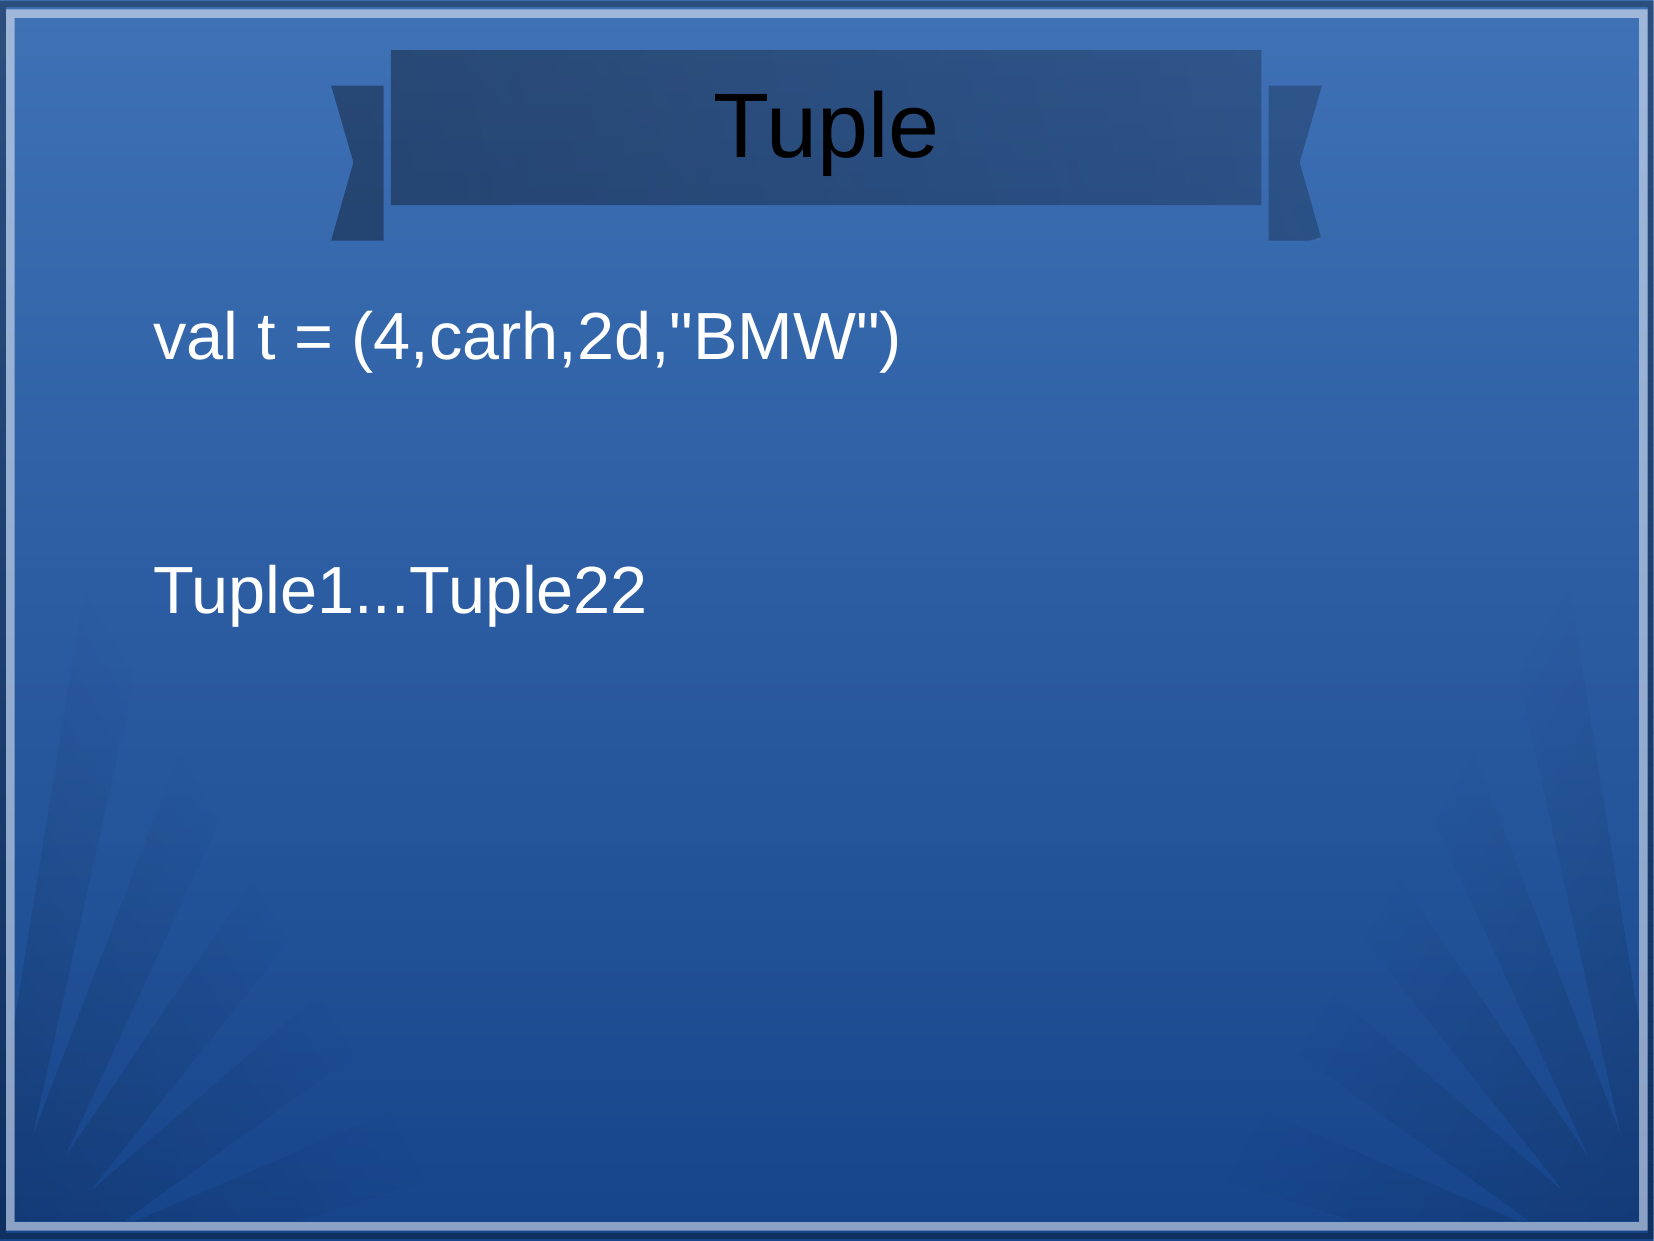

# Tuple
val t = (4,carh,2d,"BMW")
Tuple1...Tuple22